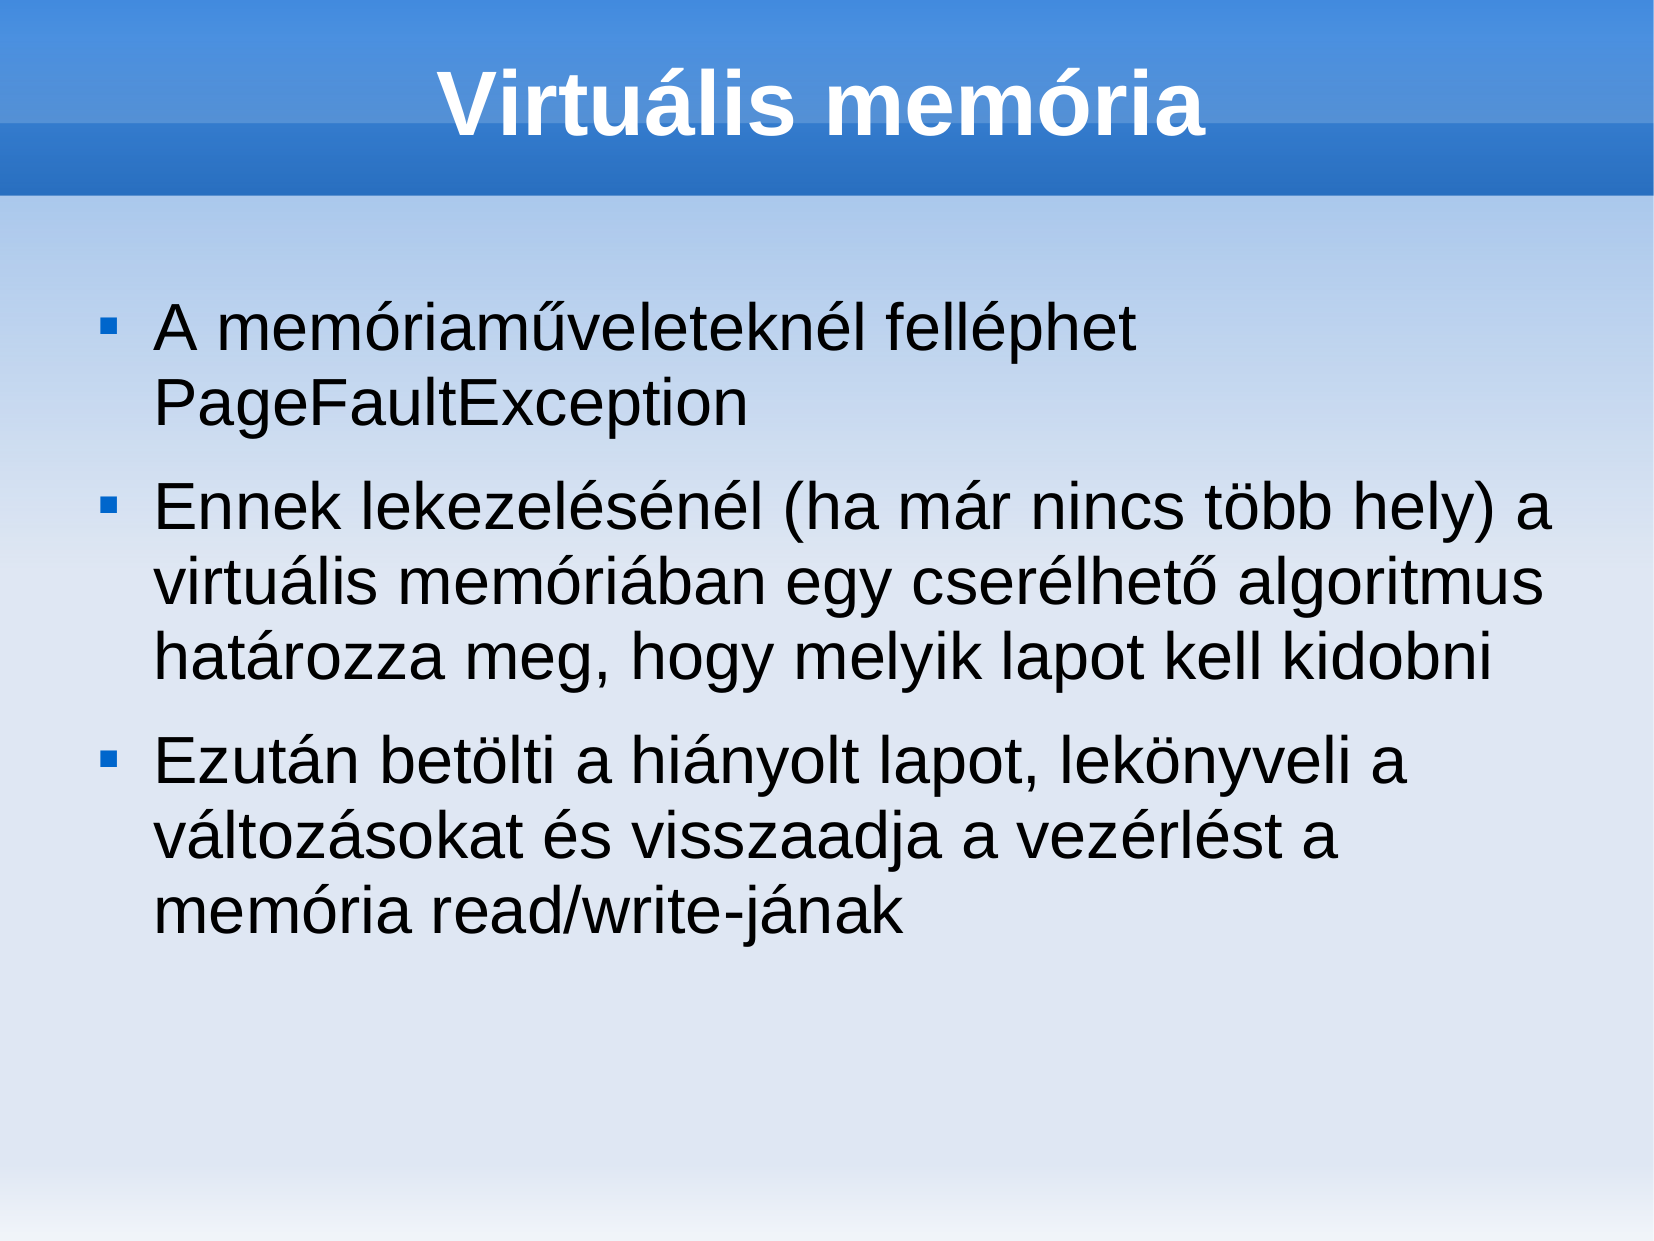

# Virtuális memória
A memóriaműveleteknél felléphet PageFaultException
Ennek lekezelésénél (ha már nincs több hely) a virtuális memóriában egy cserélhető algoritmus határozza meg, hogy melyik lapot kell kidobni
Ezután betölti a hiányolt lapot, lekönyveli a változásokat és visszaadja a vezérlést a memória read/write-jának